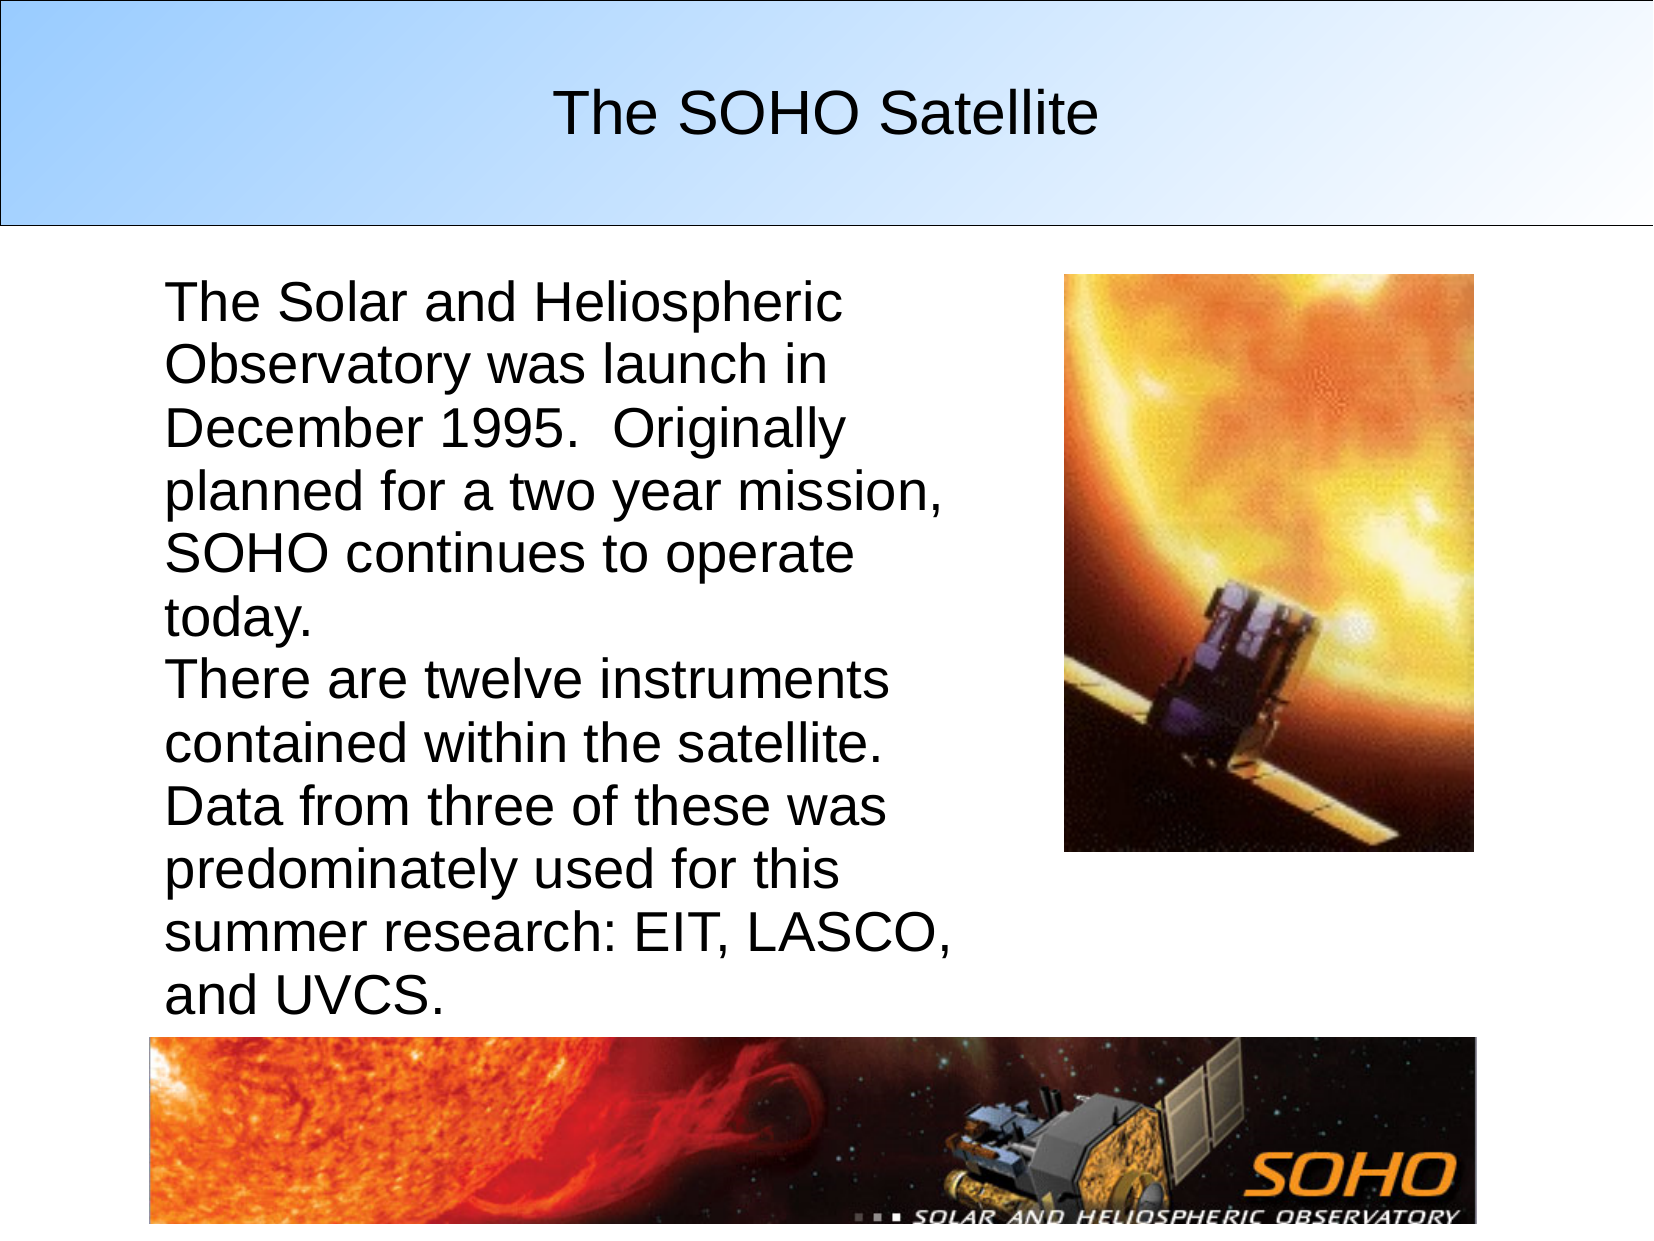

The SOHO Satellite
The Solar and Heliospheric Observatory was launch in December 1995. Originally planned for a two year mission, SOHO continues to operate today.
There are twelve instruments contained within the satellite. Data from three of these was predominately used for this summer research: EIT, LASCO, and UVCS.